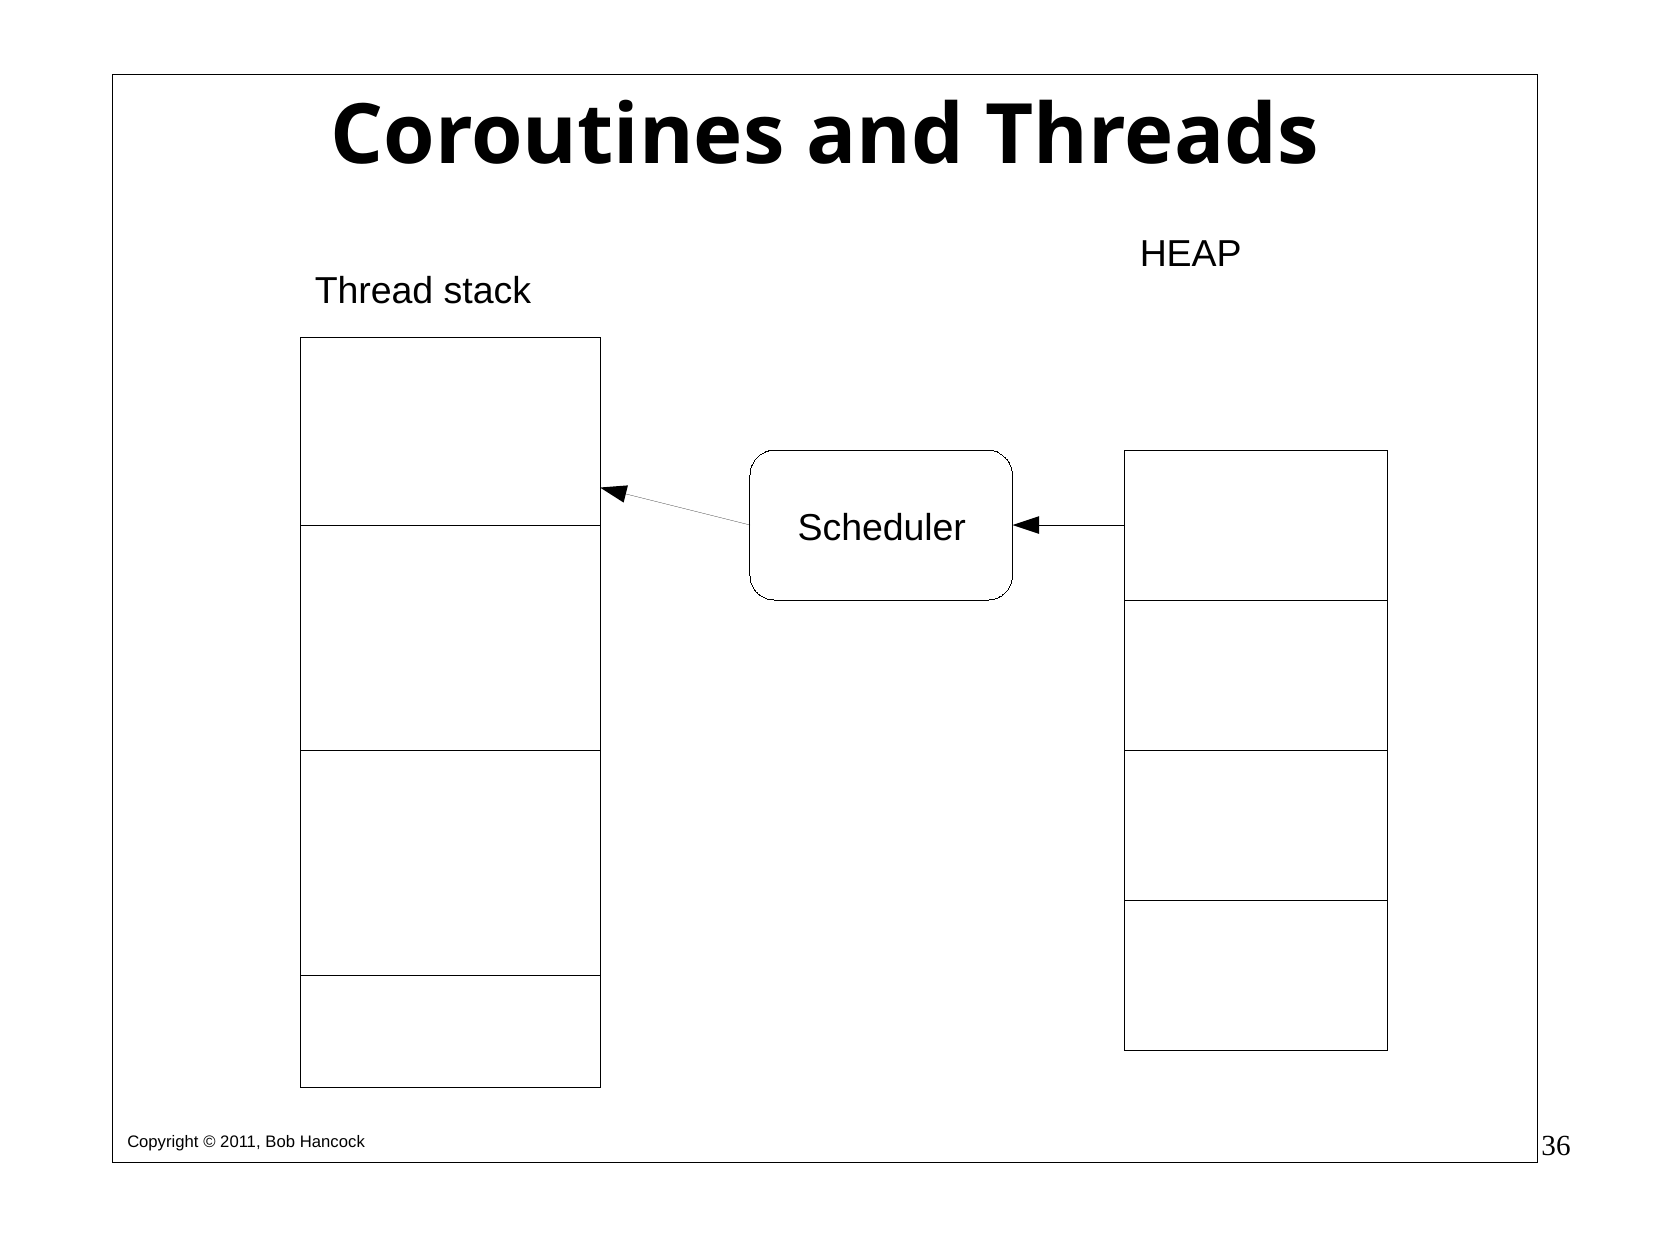

# Coroutines and Threads
HEAP
Thread stack
Scheduler
Copyright © 2011, Bob Hancock
36